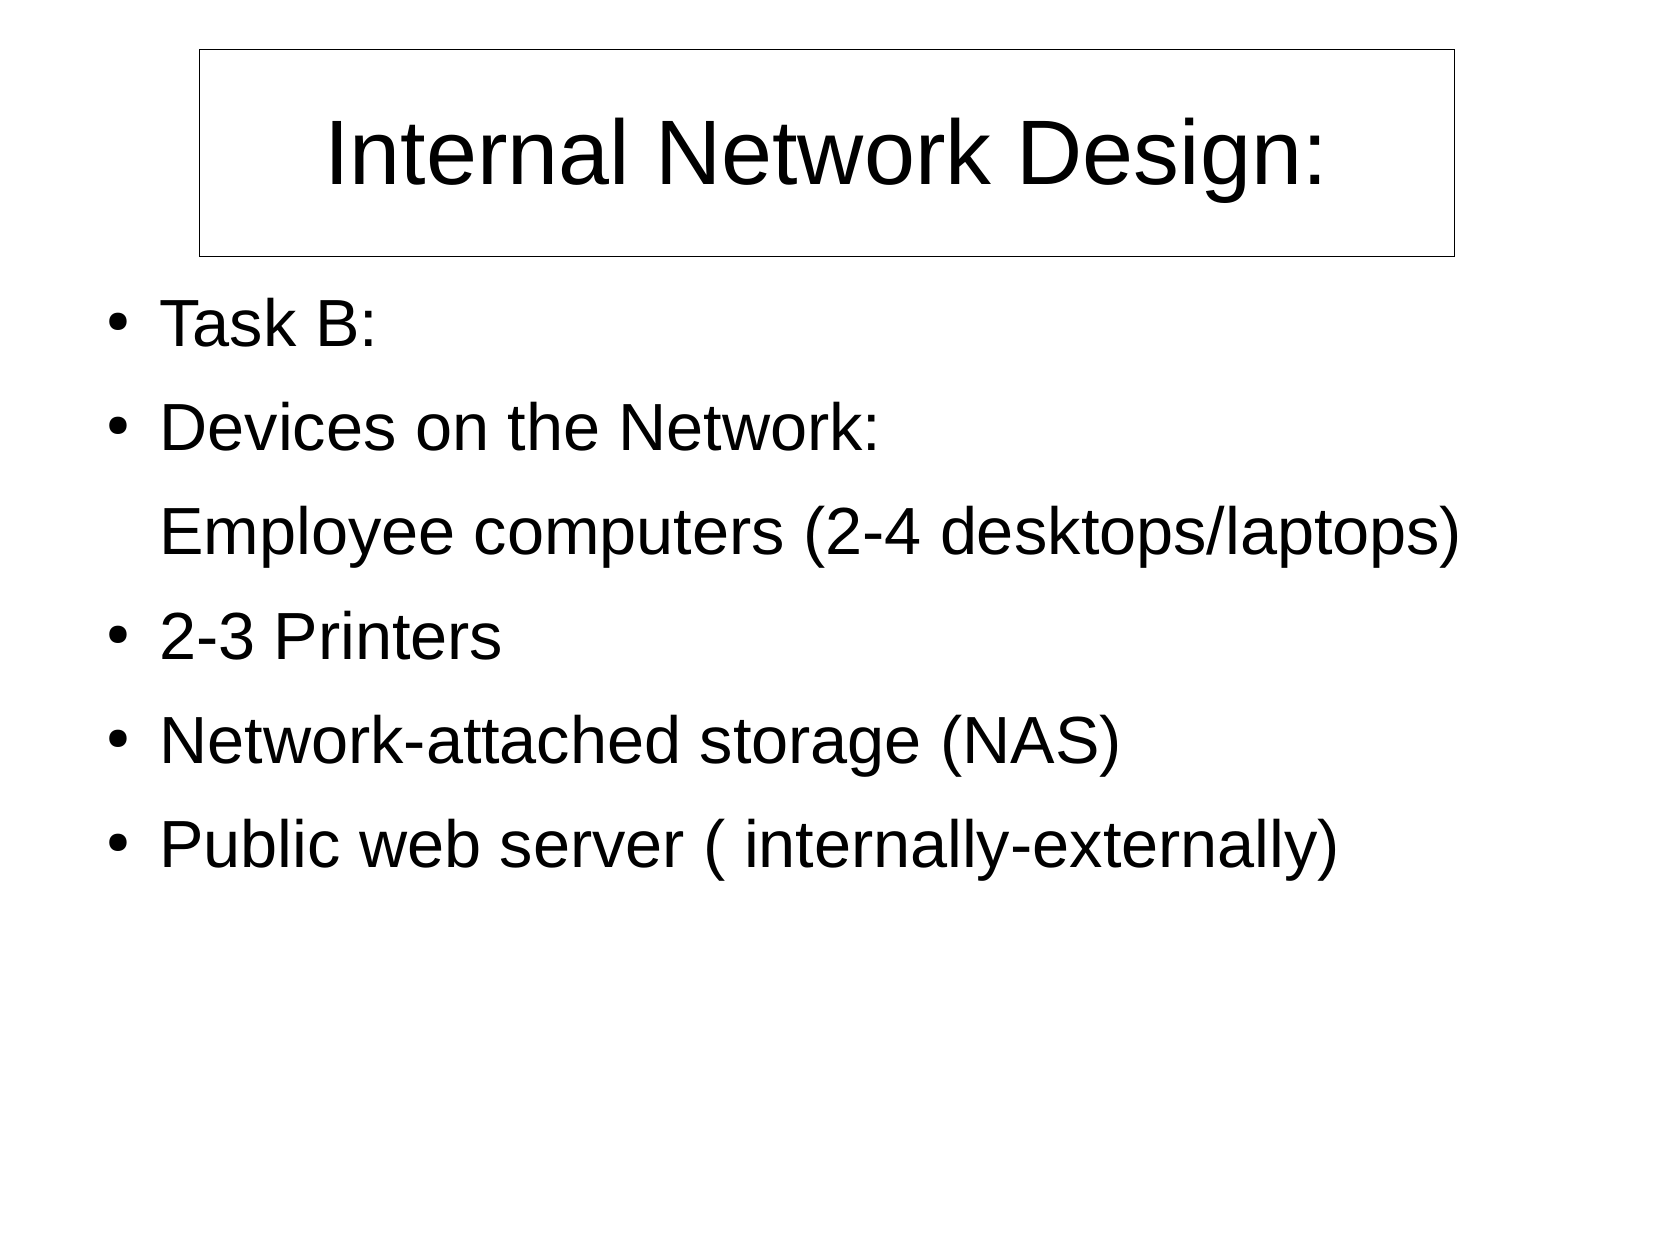

# Internal Network Design:
Task B:
Devices on the Network:
Employee computers (2-4 desktops/laptops)
2-3 Printers
Network-attached storage (NAS)
Public web server ( internally-externally)